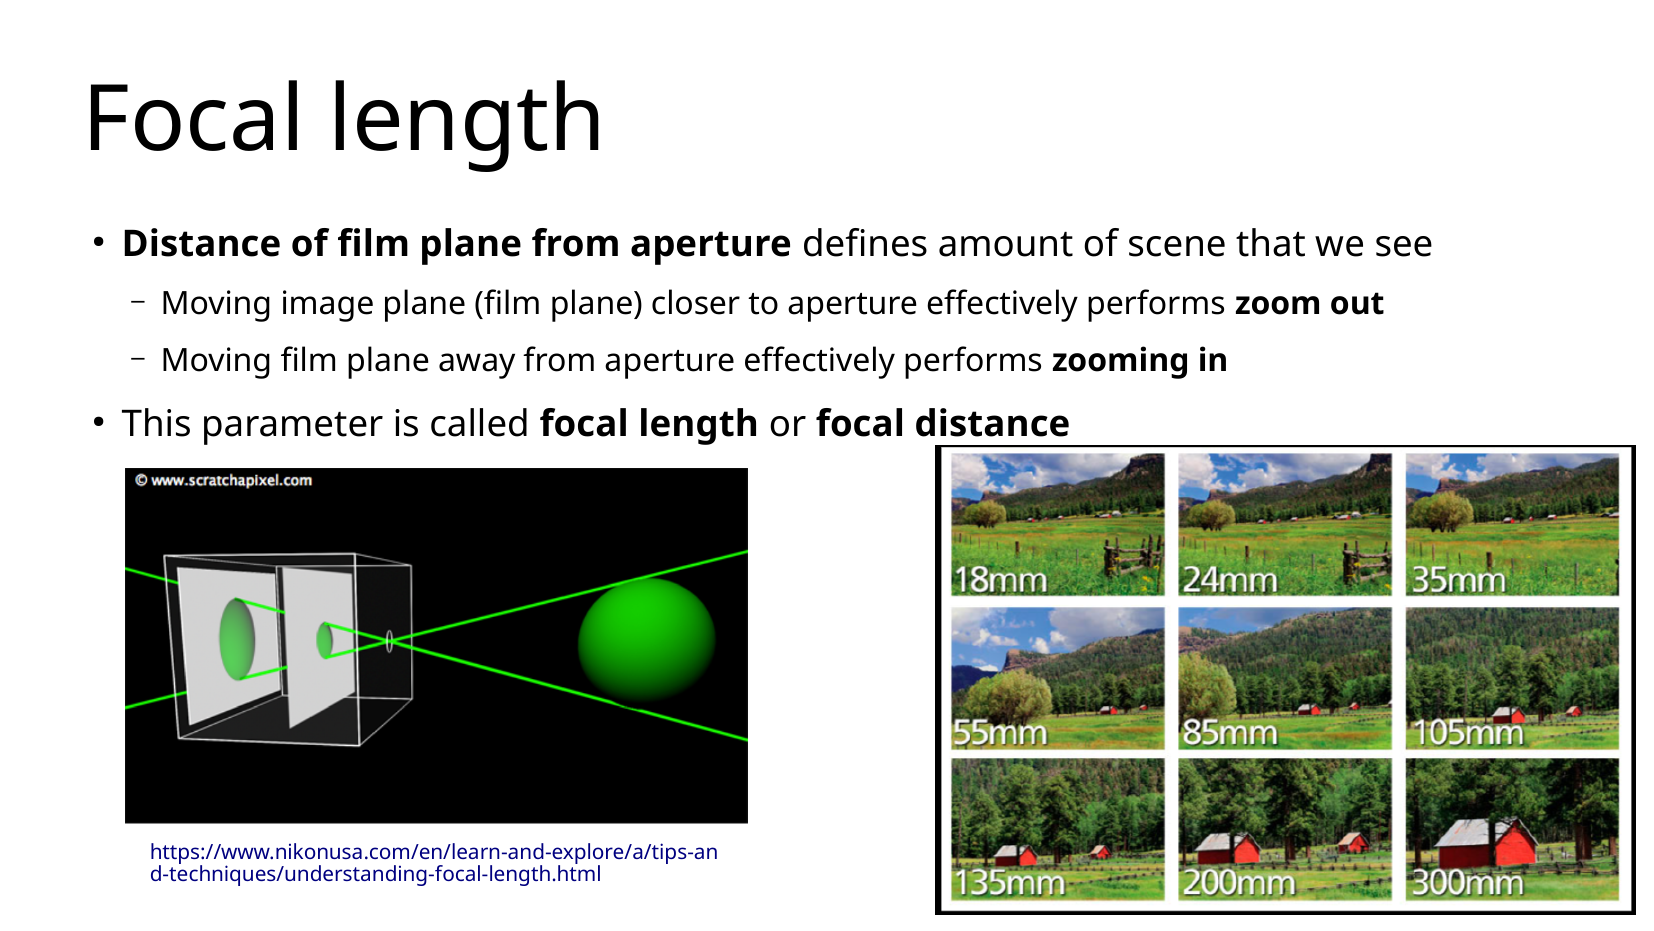

# Focal length
Distance of film plane from aperture defines amount of scene that we see
Moving image plane (film plane) closer to aperture effectively performs zoom out
Moving film plane away from aperture effectively performs zooming in
This parameter is called focal length or focal distance
https://www.nikonusa.com/en/learn-and-explore/a/tips-and-techniques/understanding-focal-length.html
28